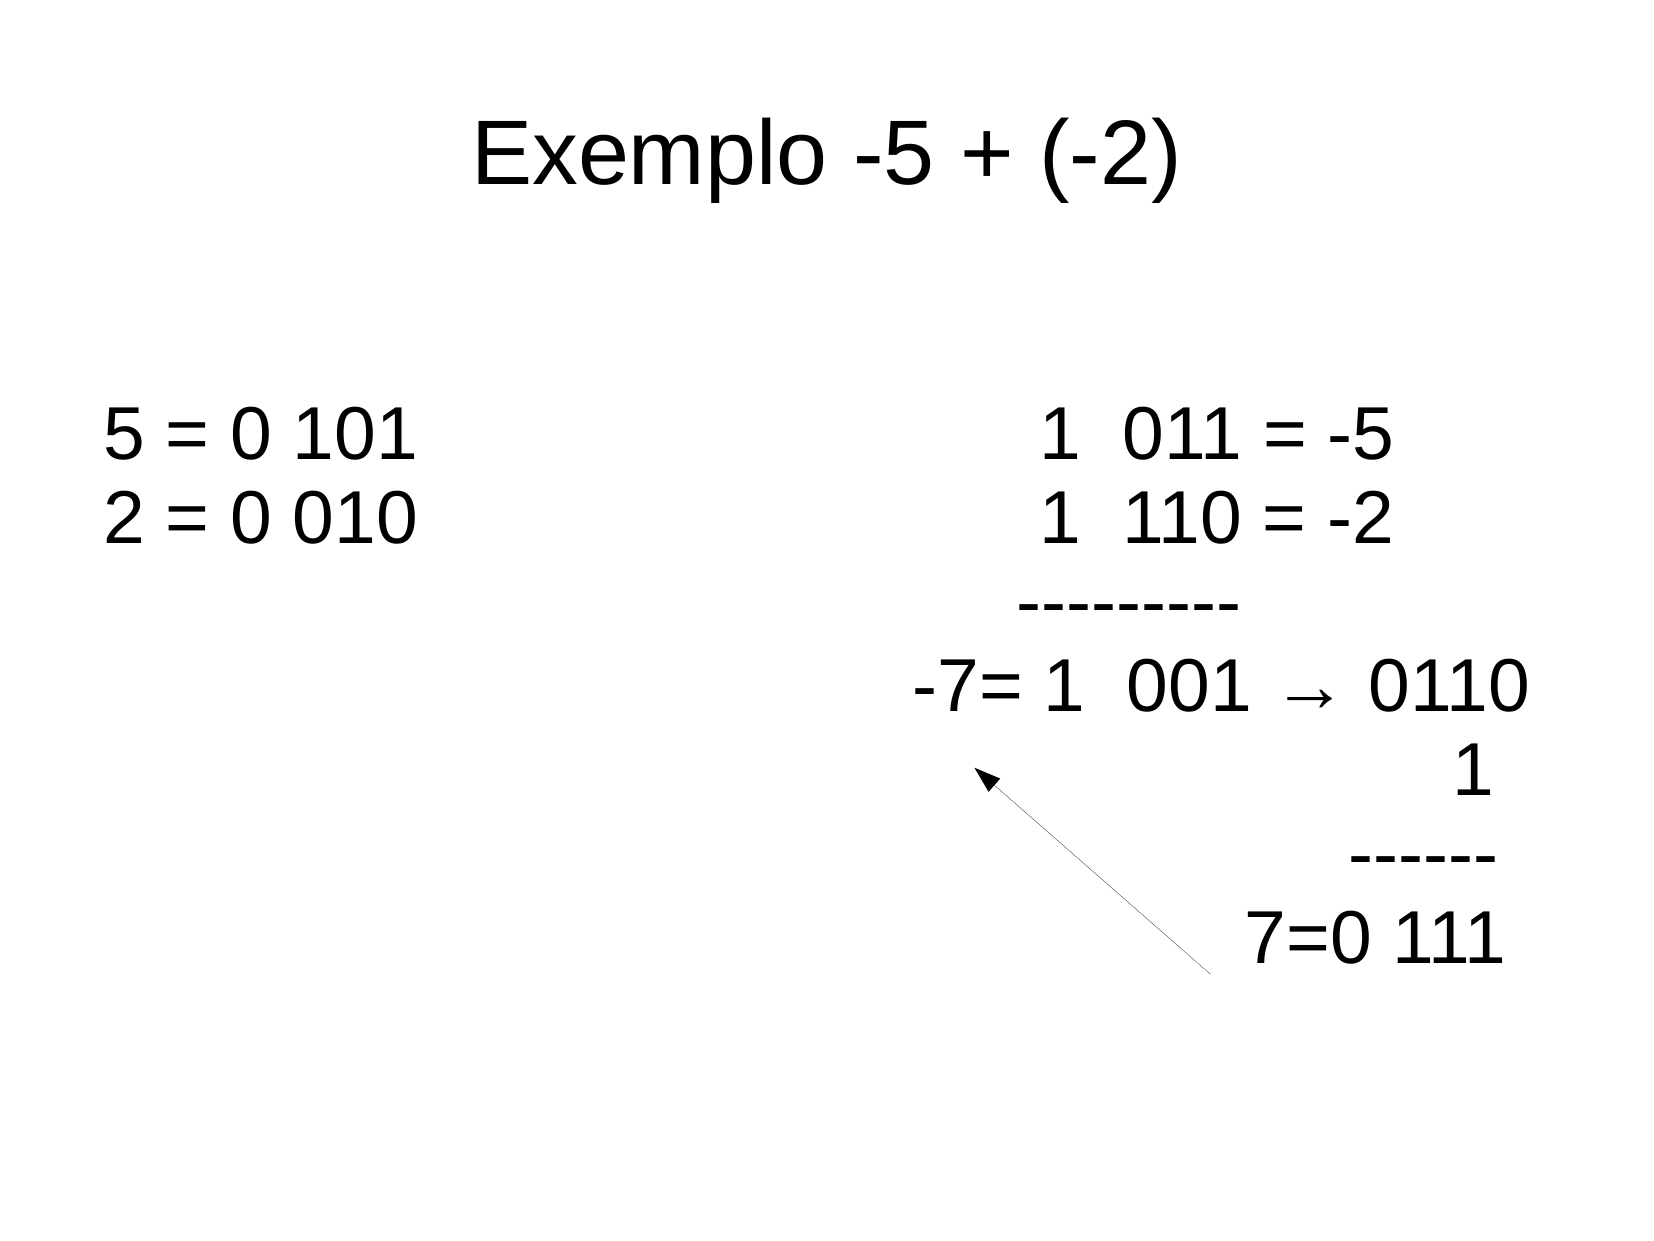

# Exemplo -5 + (-2)
5 = 0 101 1 011 = -5
2 = 0 010 1 110 = -2
 ---------
 -7= 1 001 → 0110
 1
 ------
 7=0 111